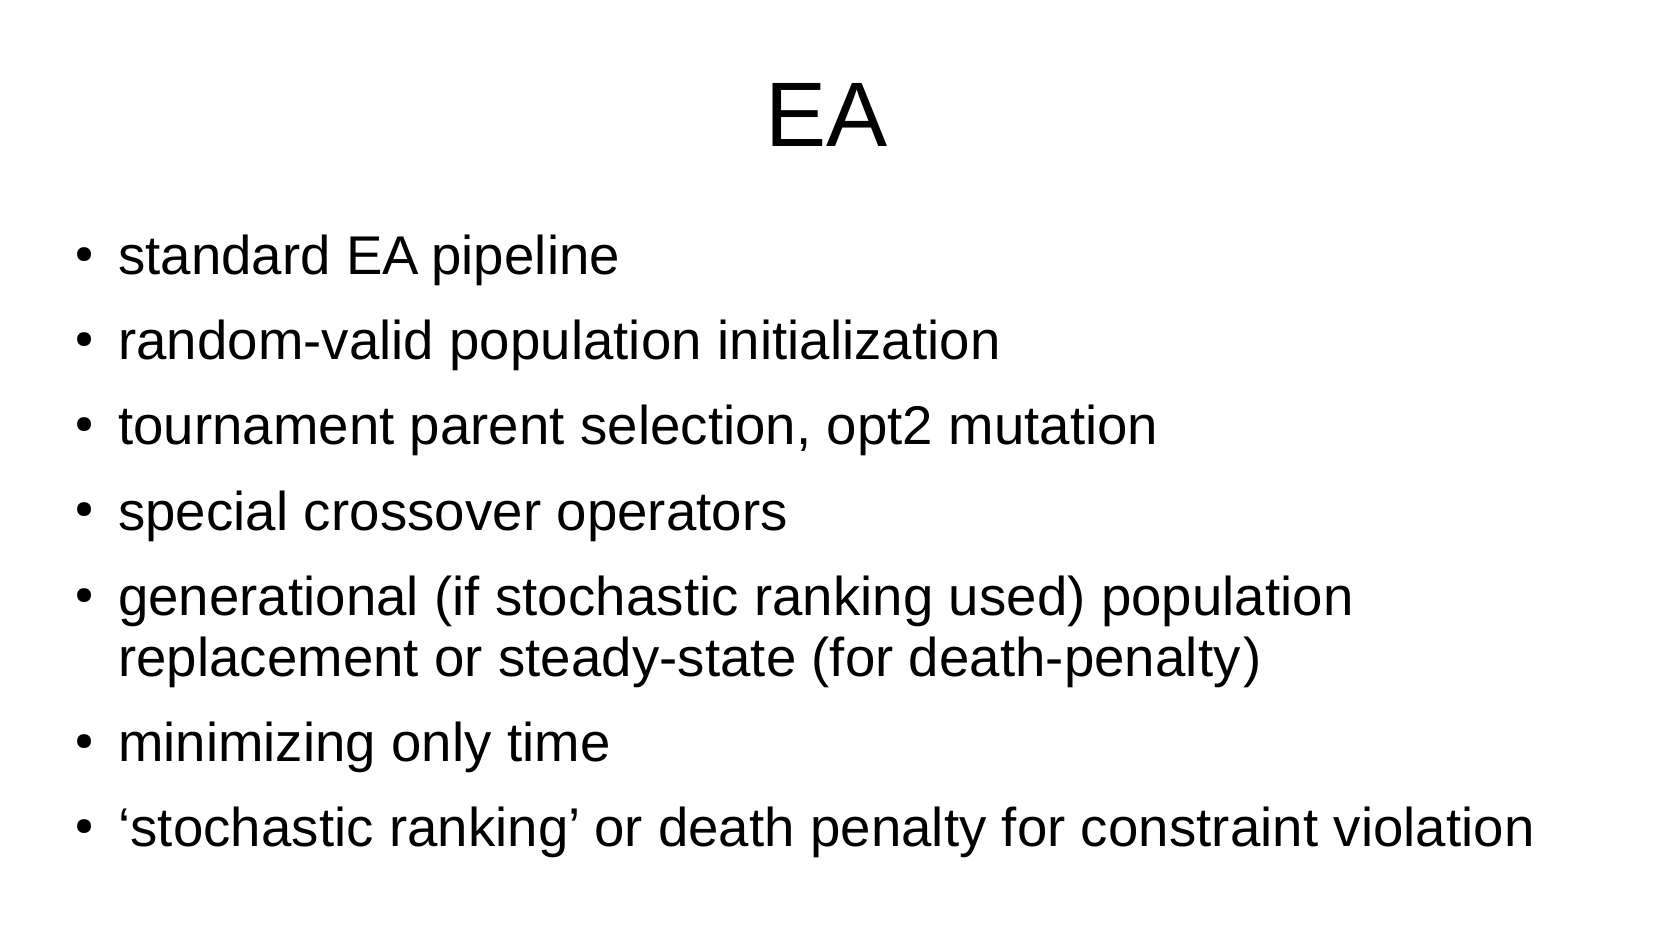

# EA
standard EA pipeline
random-valid population initialization
tournament parent selection, opt2 mutation
special crossover operators
generational (if stochastic ranking used) population replacement or steady-state (for death-penalty)
minimizing only time
‘stochastic ranking’ or death penalty for constraint violation